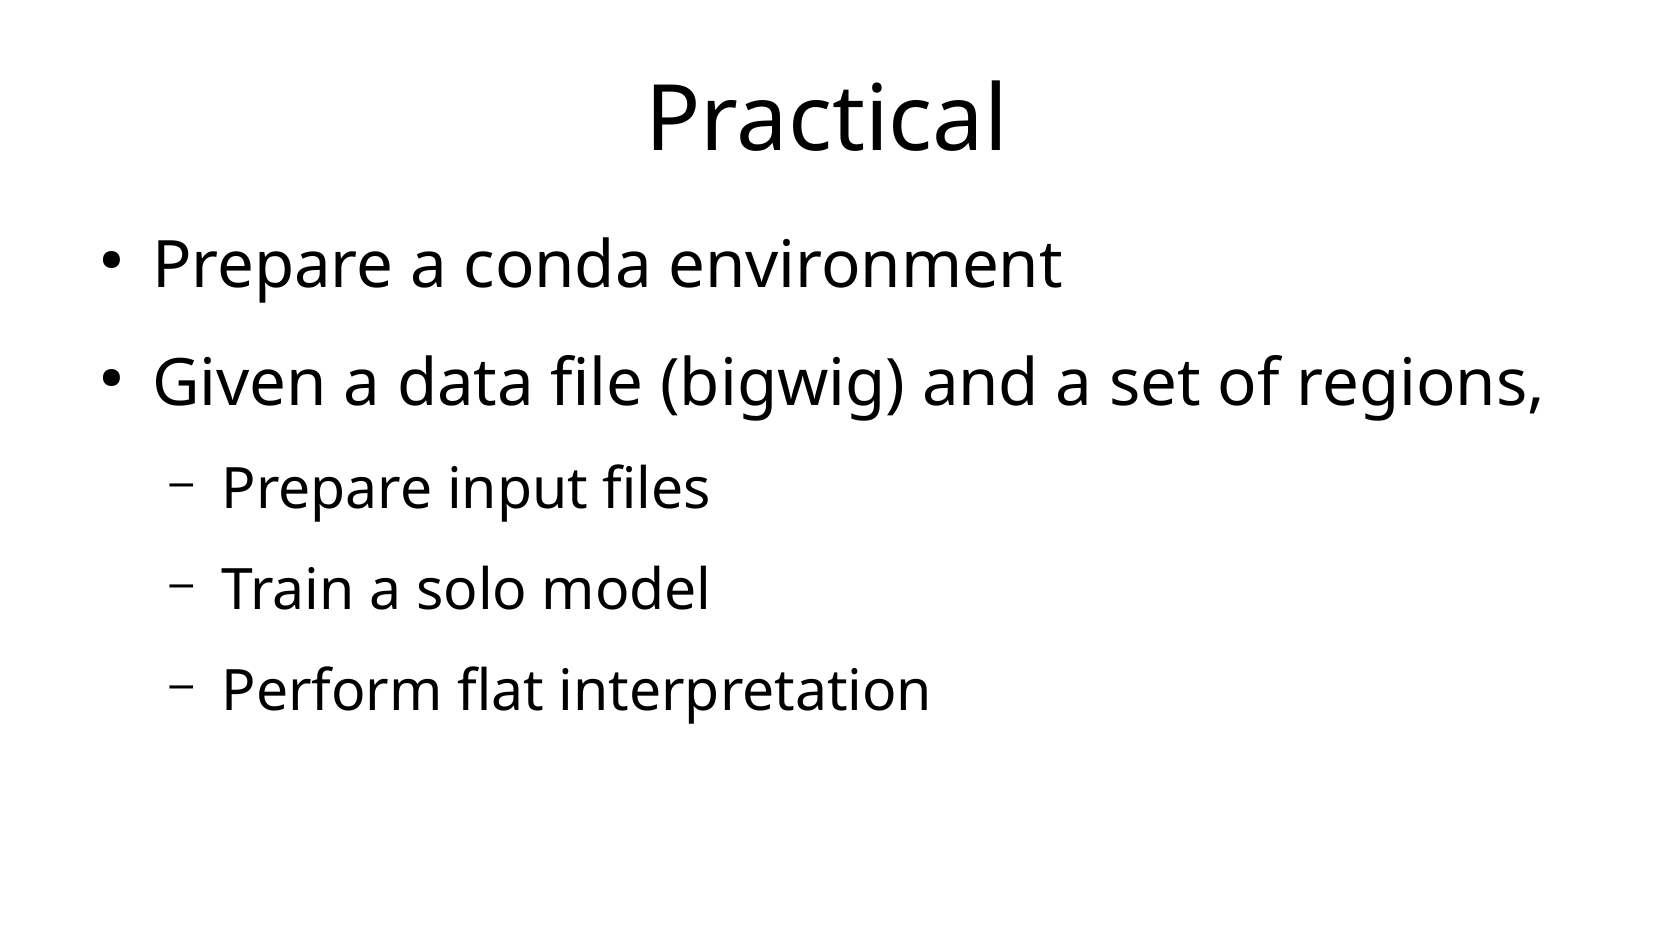

# Practical
Prepare a conda environment
Given a data file (bigwig) and a set of regions,
Prepare input files
Train a solo model
Perform flat interpretation